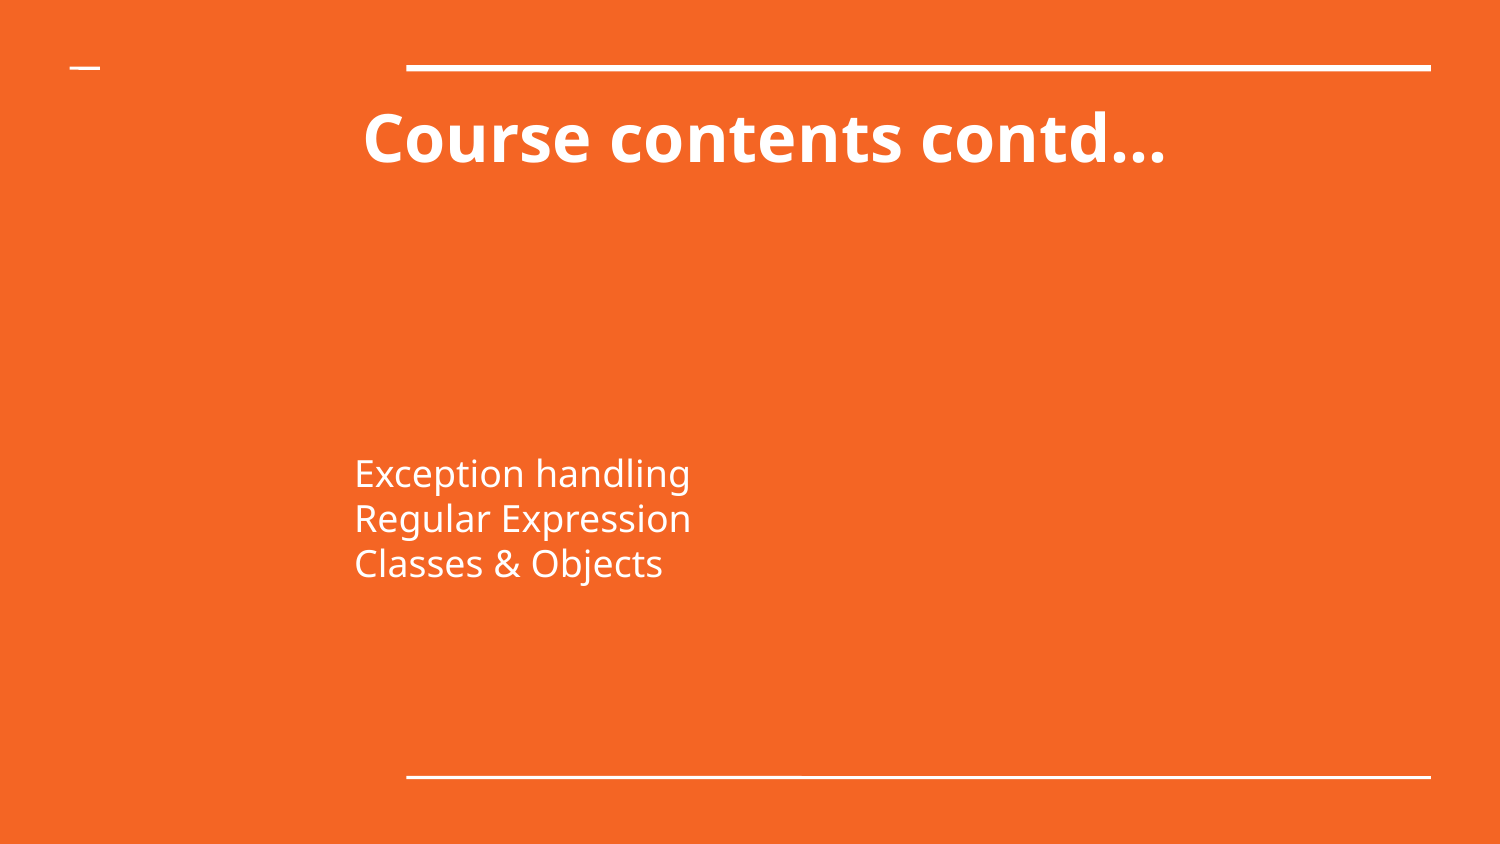

# Course contents contd...
Exception handling
Regular Expression
Classes & Objects